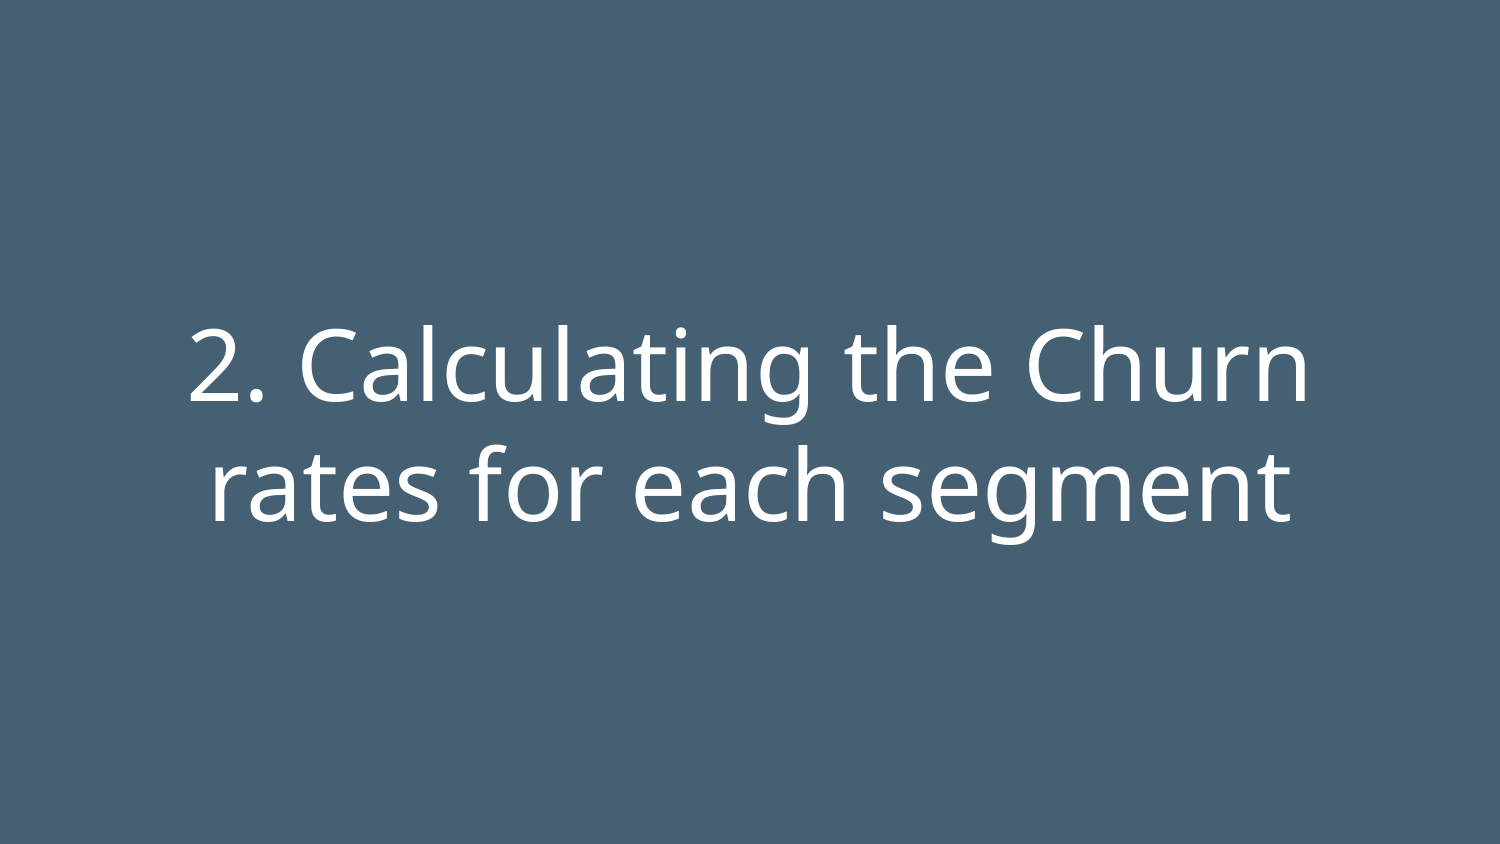

2. Calculating the Churn rates for each segment